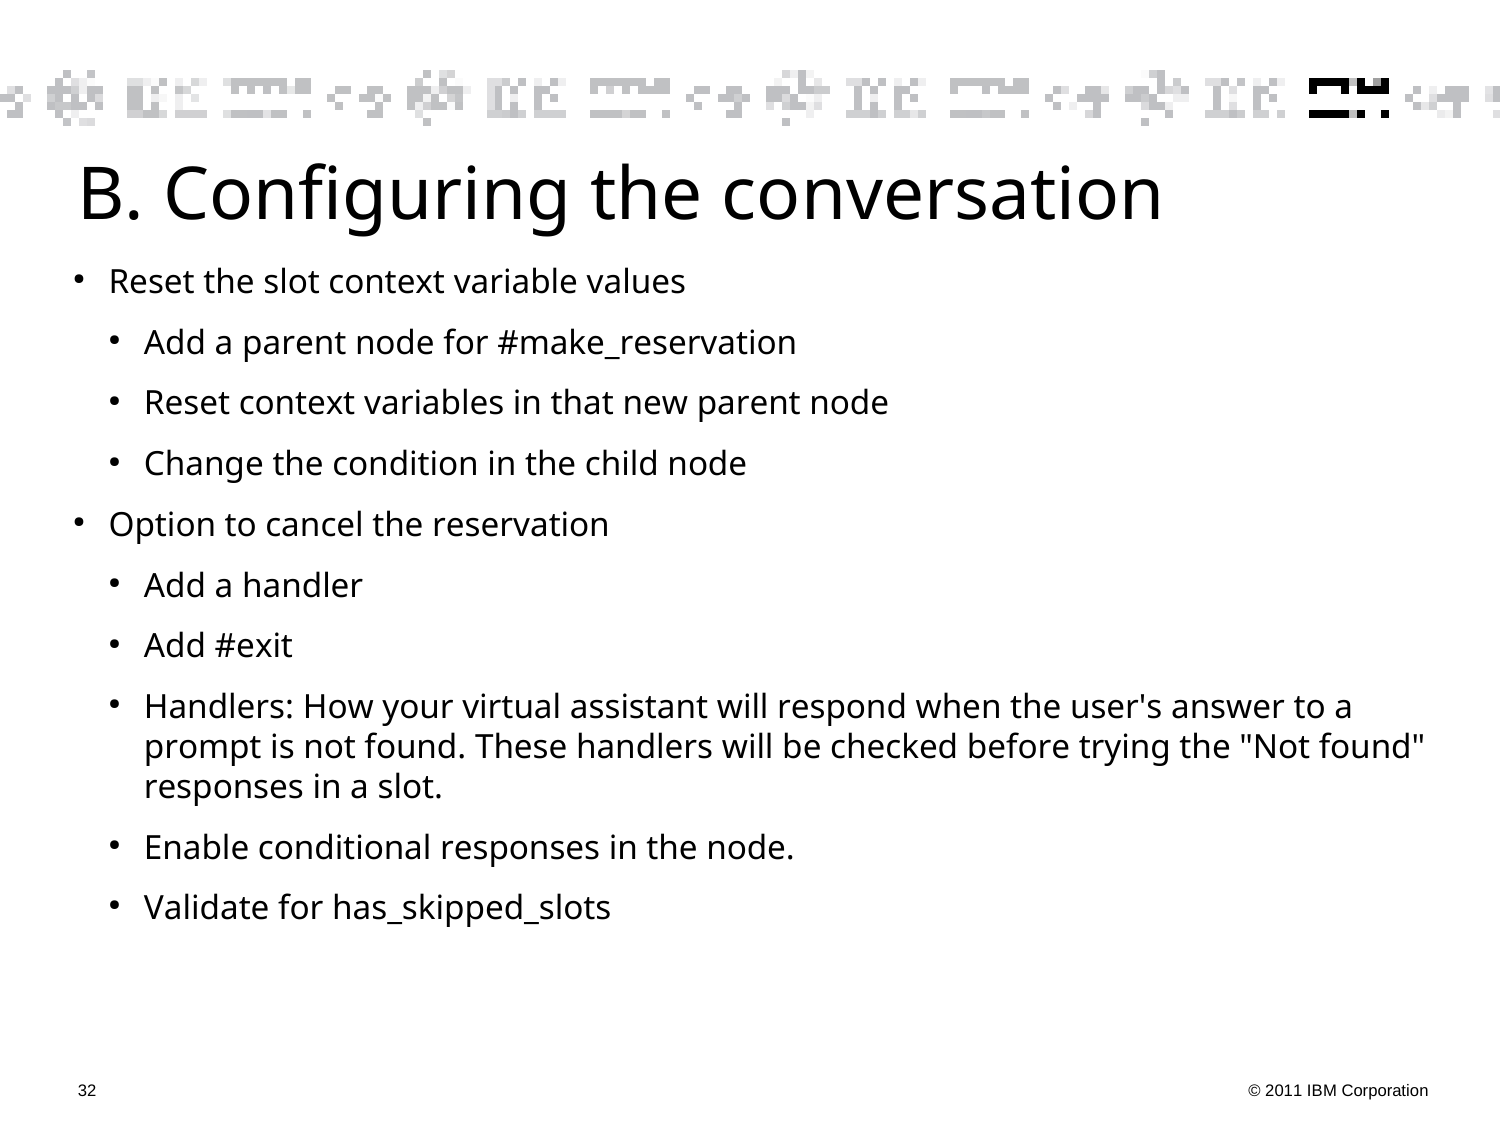

# B. Configuring the conversation
Reset the slot context variable values
Add a parent node for #make_reservation
Reset context variables in that new parent node
Change the condition in the child node
Option to cancel the reservation
Add a handler
Add #exit
Handlers: How your virtual assistant will respond when the user's answer to a prompt is not found. These handlers will be checked before trying the "Not found" responses in a slot.
Enable conditional responses in the node.
Validate for has_skipped_slots
32